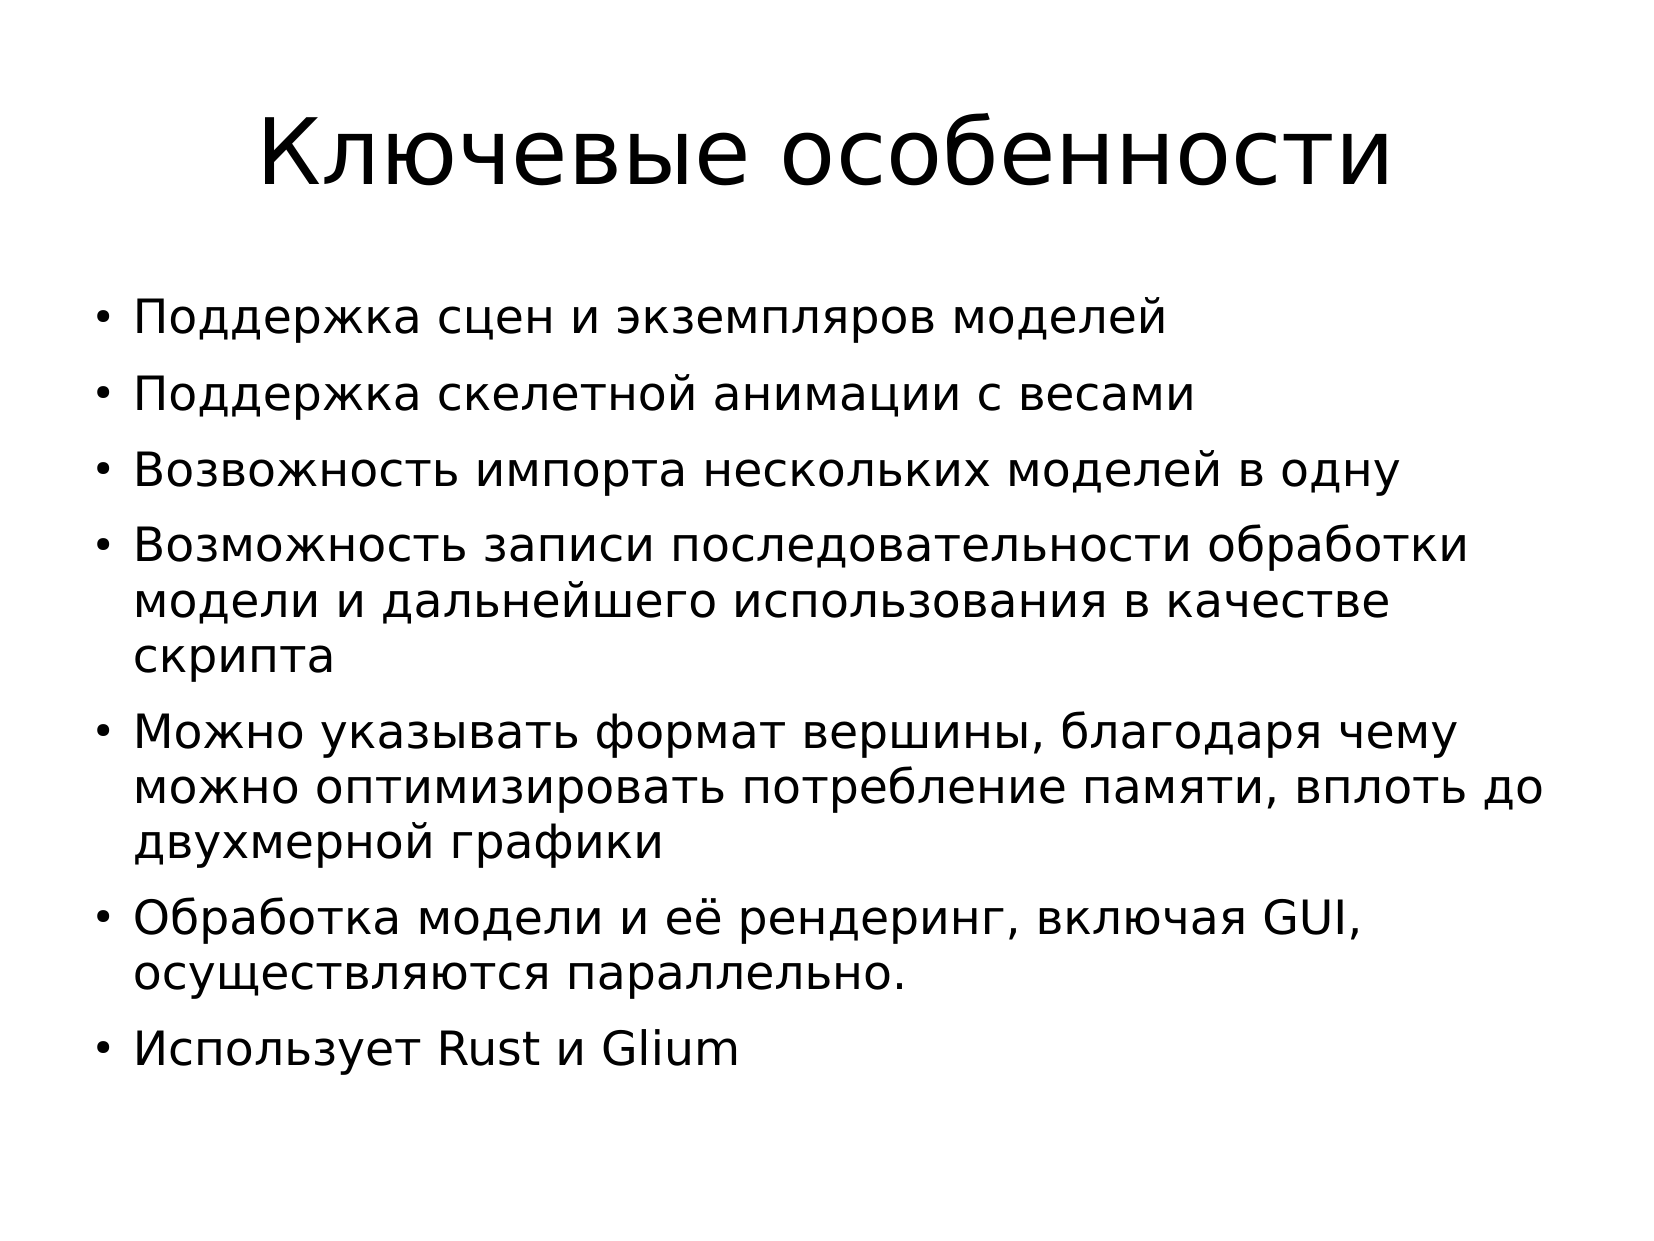

# Ключевые особенности
Поддержка сцен и экземпляров моделей
Поддержка скелетной анимации с весами
Возвожность импорта нескольких моделей в одну
Возможность записи последовательности обработки модели и дальнейшего использования в качестве скрипта
Можно указывать формат вершины, благодаря чему можно оптимизировать потребление памяти, вплоть до двухмерной графики
Обработка модели и её рендеринг, включая GUI, осуществляются параллельно.
Использует Rust и Glium